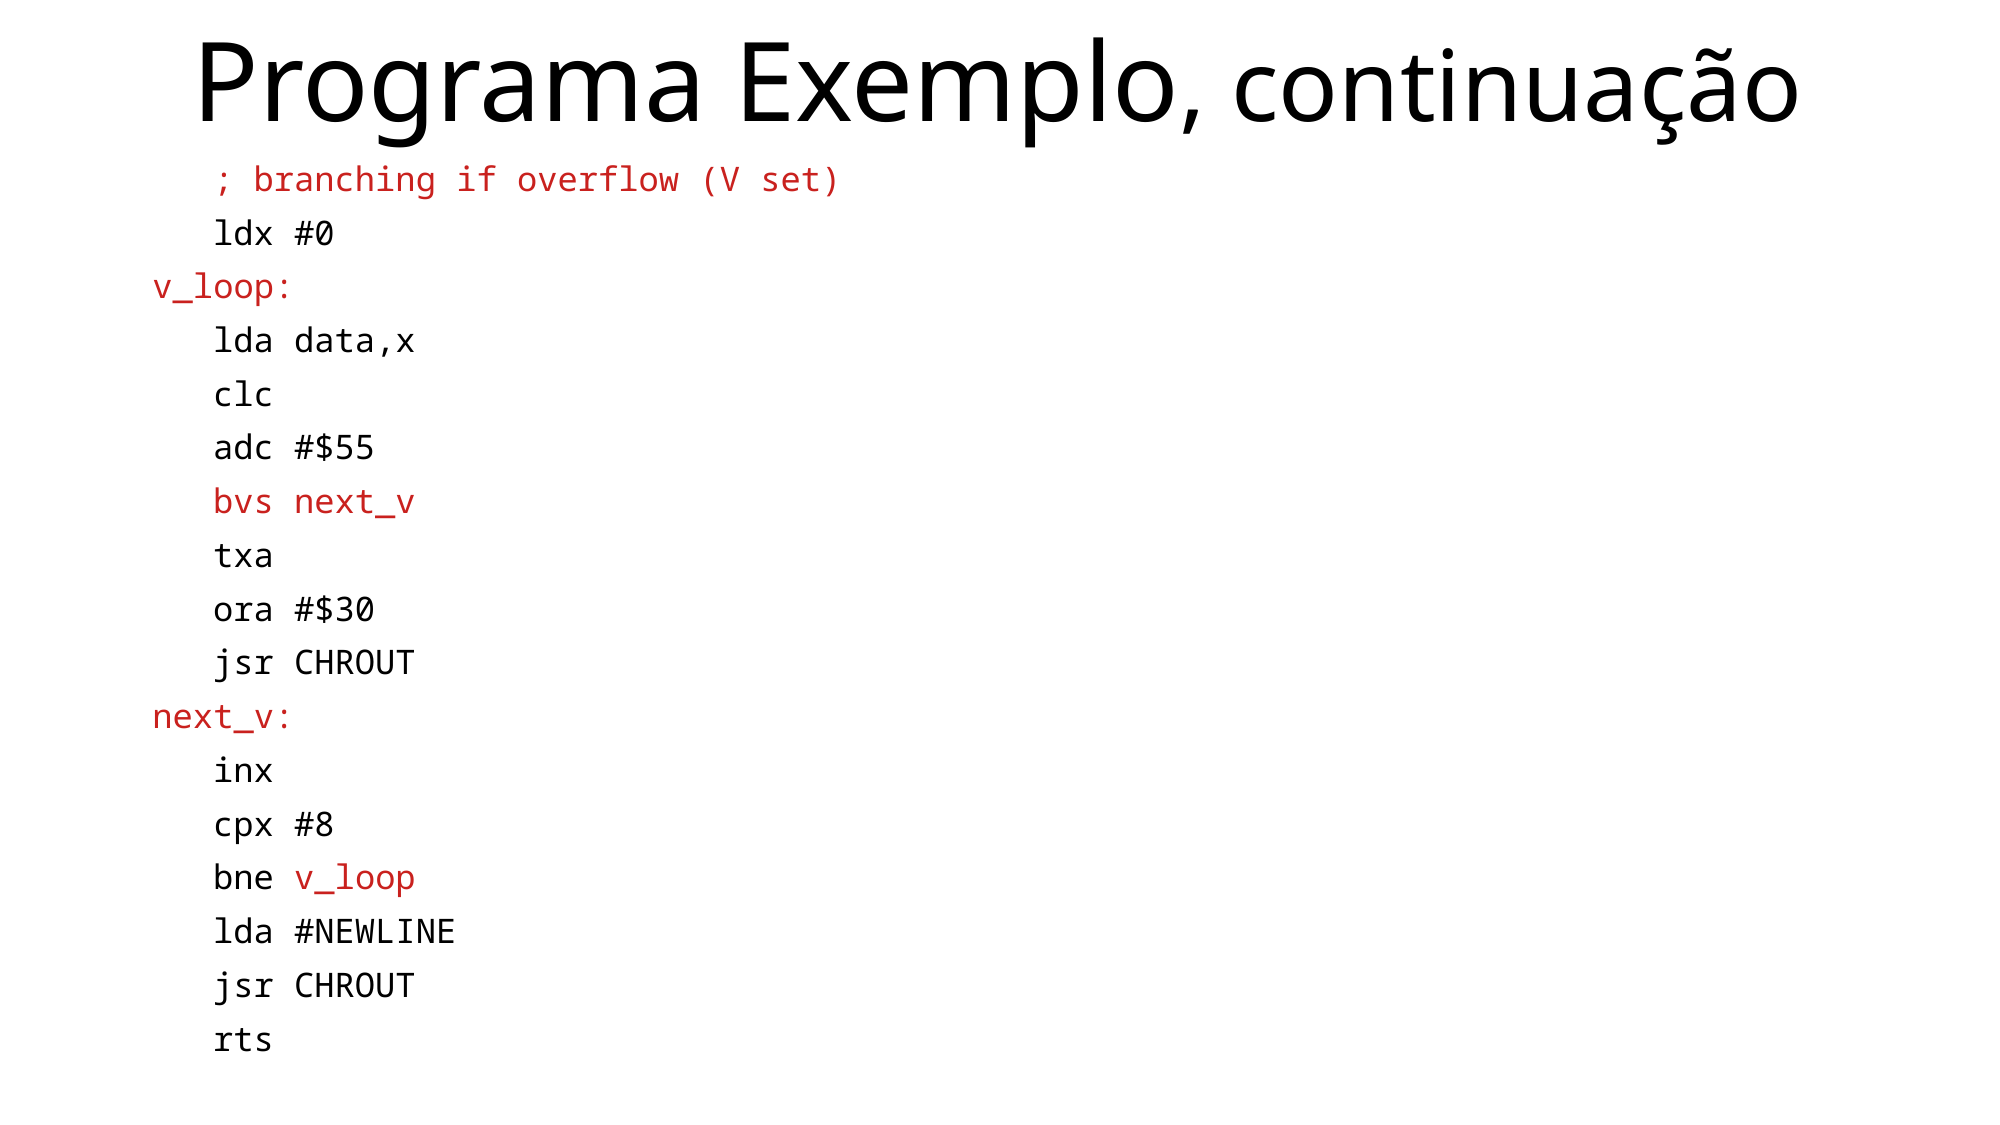

Programa Exemplo, continuação
# ; branching if overflow (V set)
 ldx #0
v_loop:
 lda data,x
 clc
 adc #$55
 bvs next_v
 txa
 ora #$30
 jsr CHROUT
next_v:
 inx
 cpx #8
 bne v_loop
 lda #NEWLINE
 jsr CHROUT
 rts